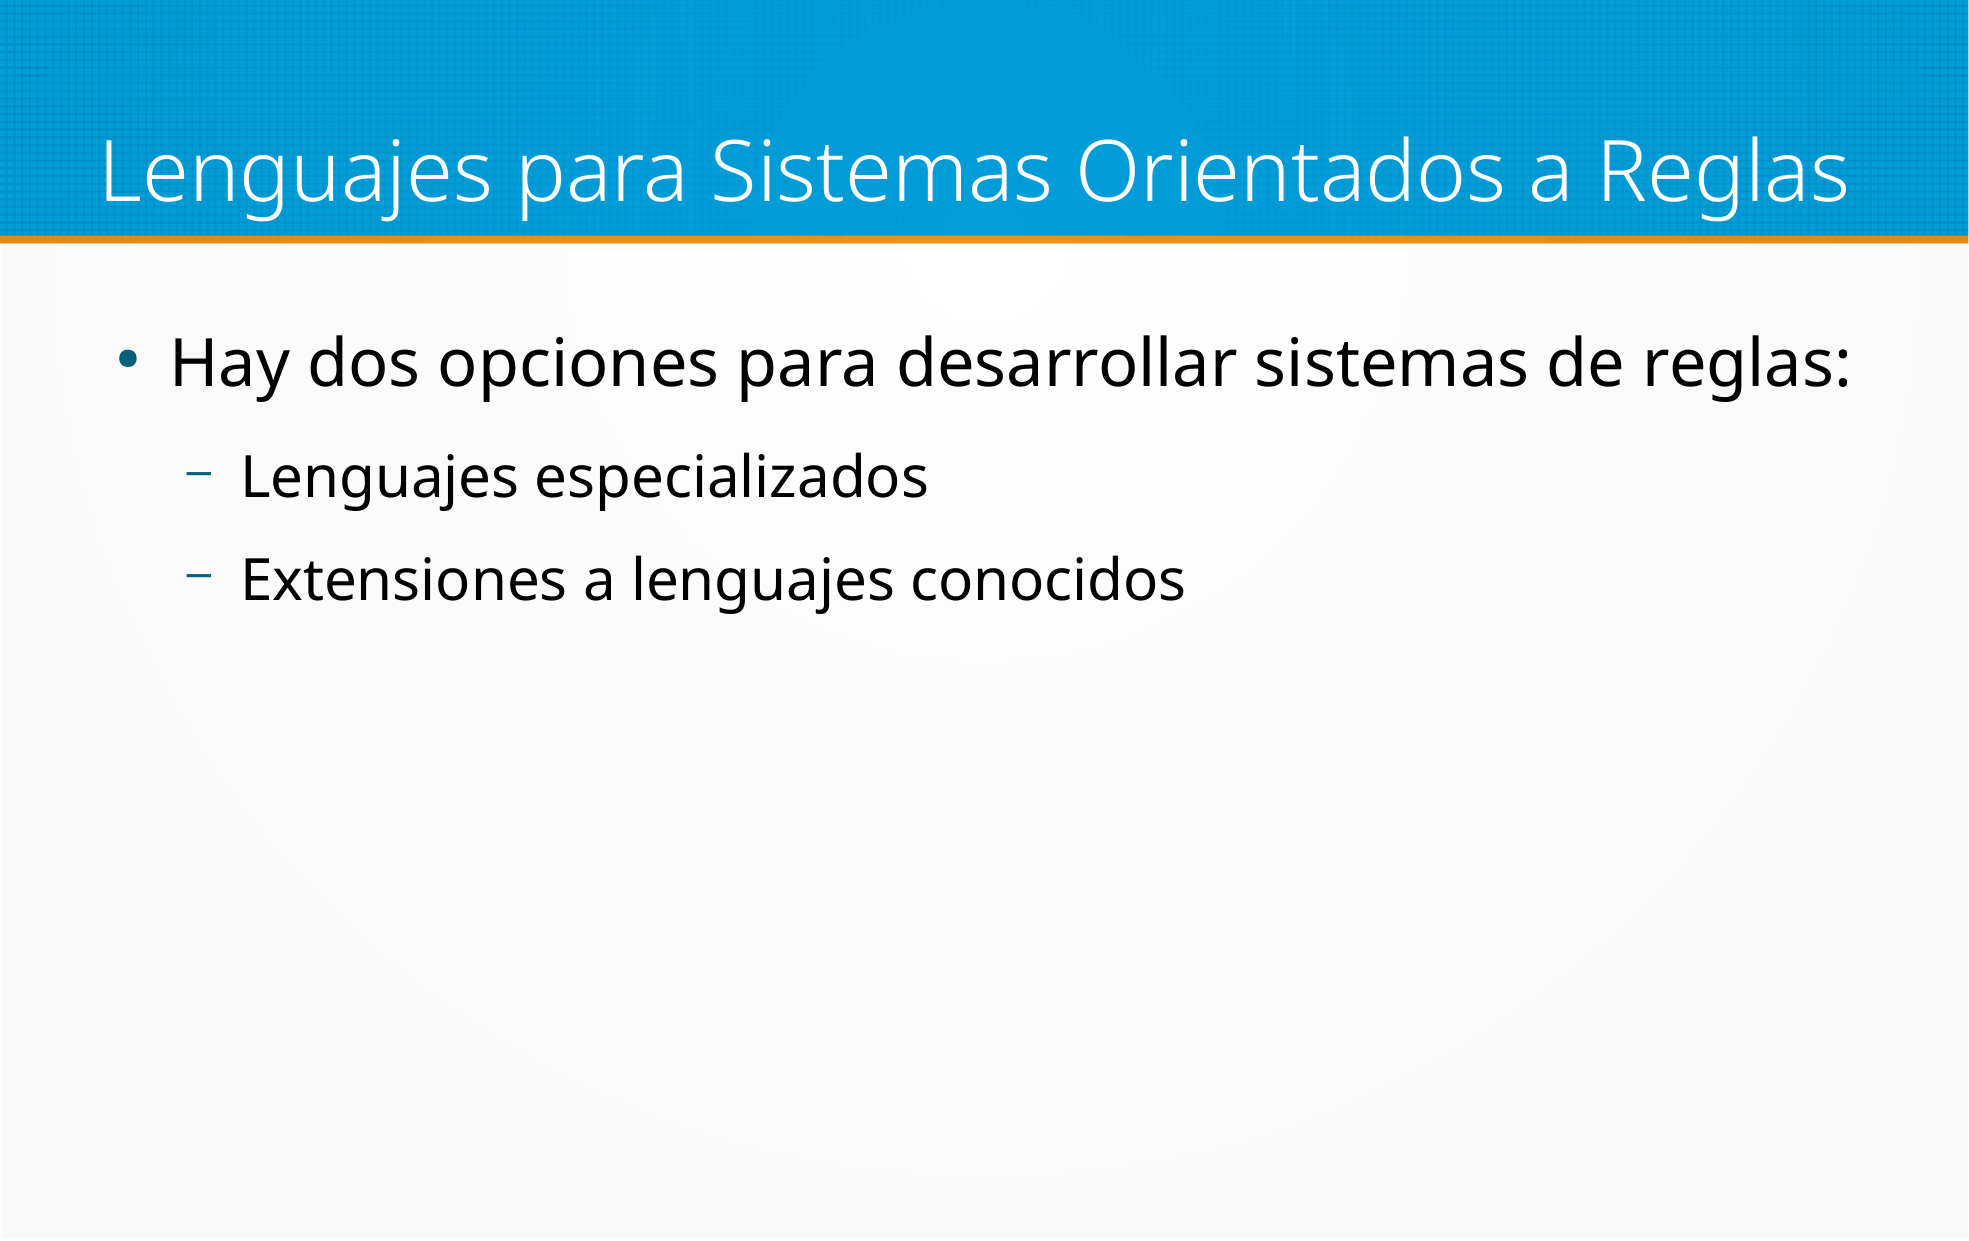

# Lenguajes para Sistemas Orientados a Reglas
Hay dos opciones para desarrollar sistemas de reglas:
Lenguajes especializados
Extensiones a lenguajes conocidos